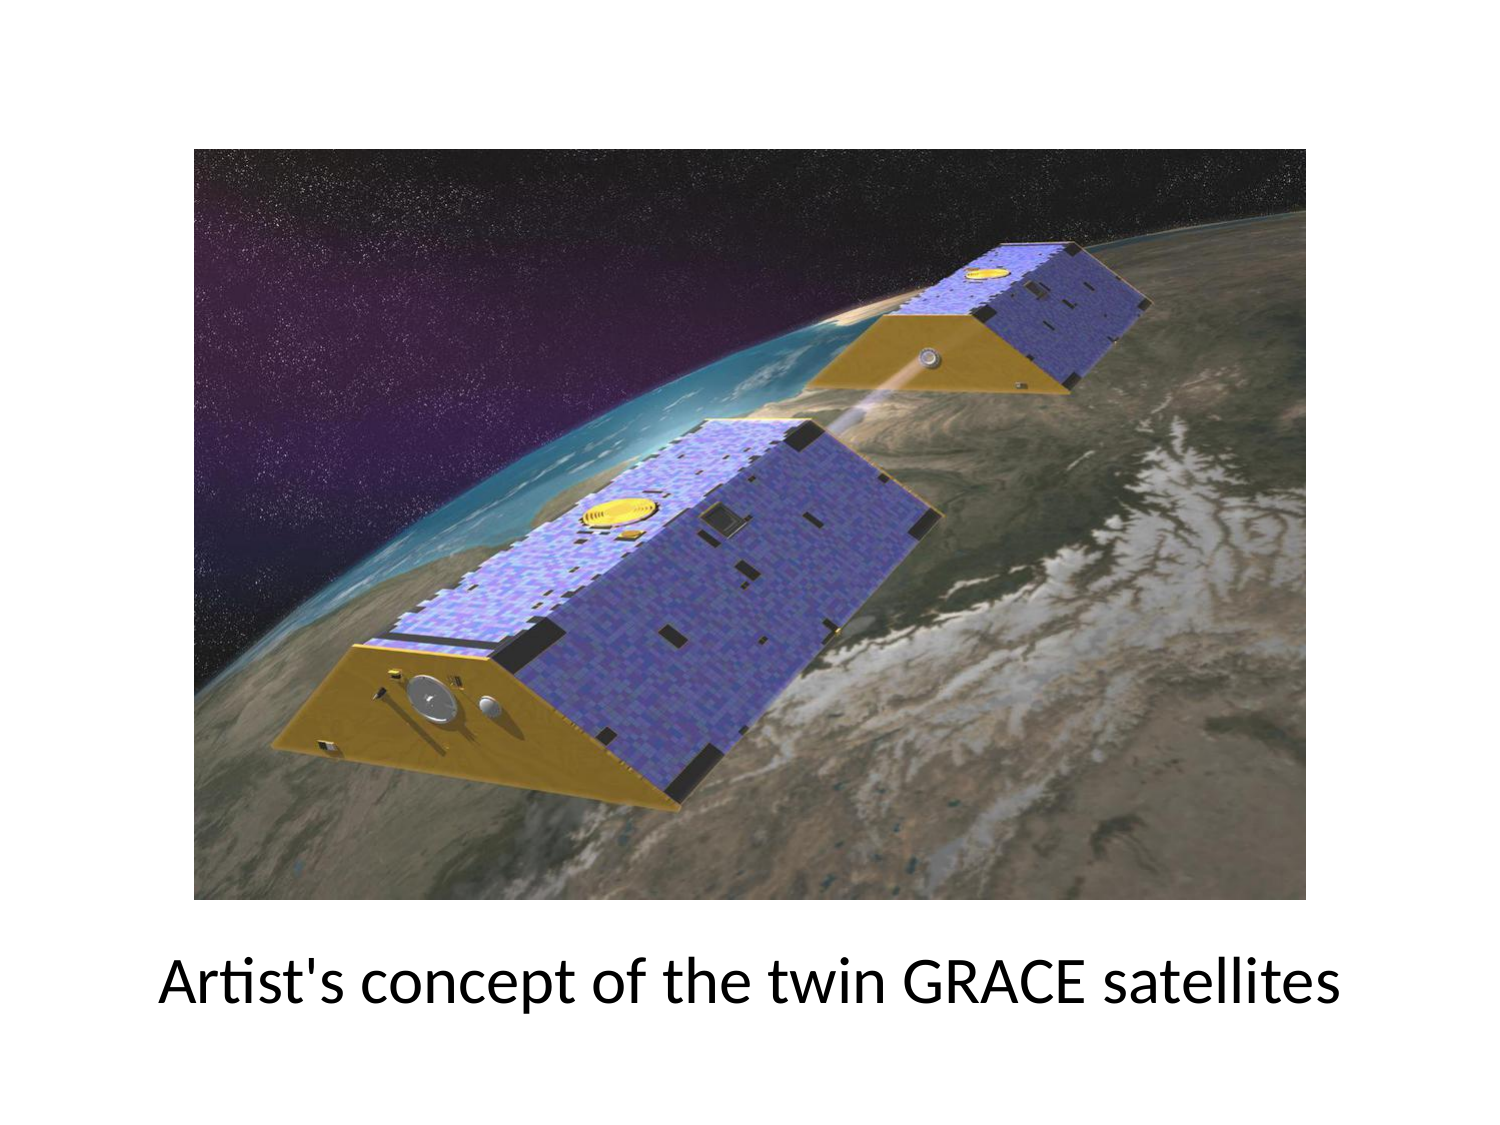

Artist's concept of the twin GRACE satellites